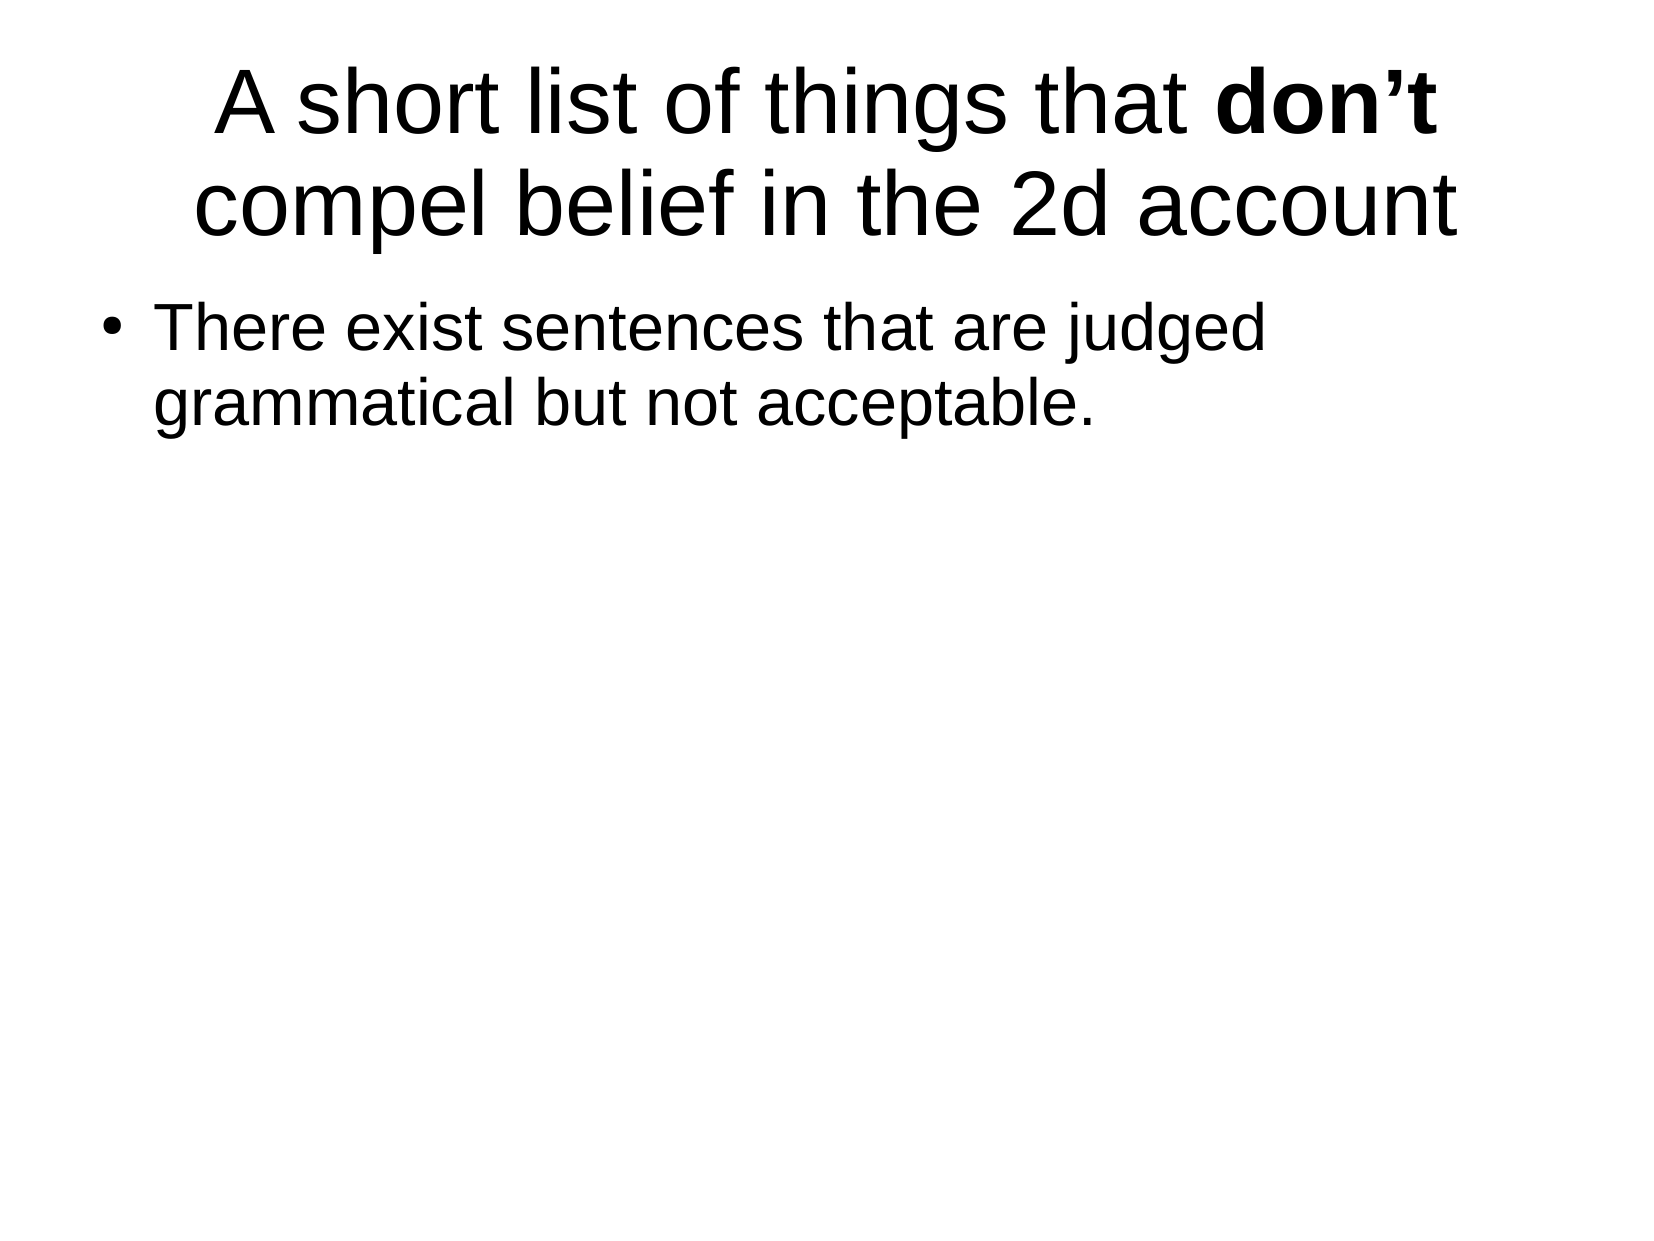

# A short list of things that don’t compel belief in the 2d account
There exist sentences that are judged grammatical but not acceptable.